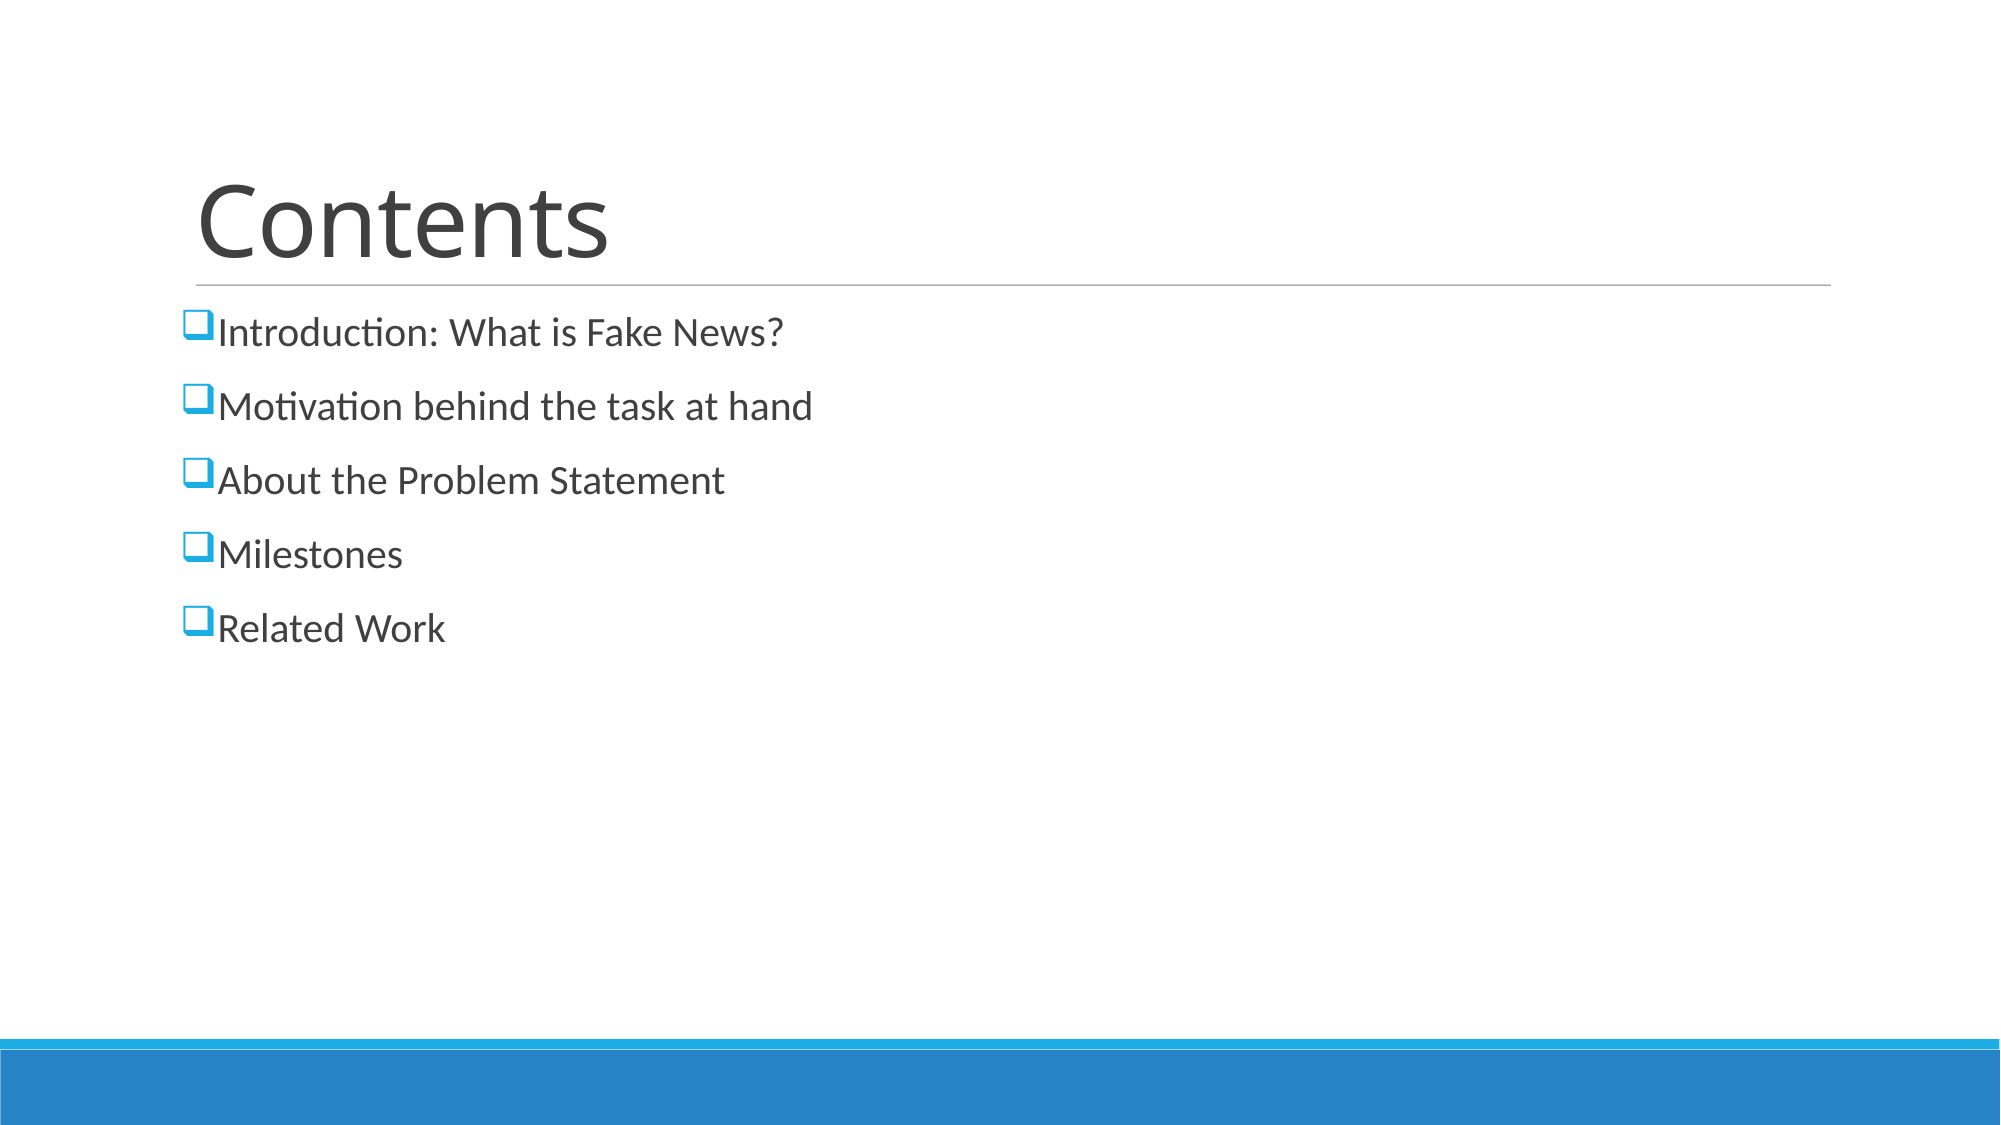

# Contents
Introduction: What is Fake News?
Motivation behind the task at hand
About the Problem Statement
Milestones
Related Work